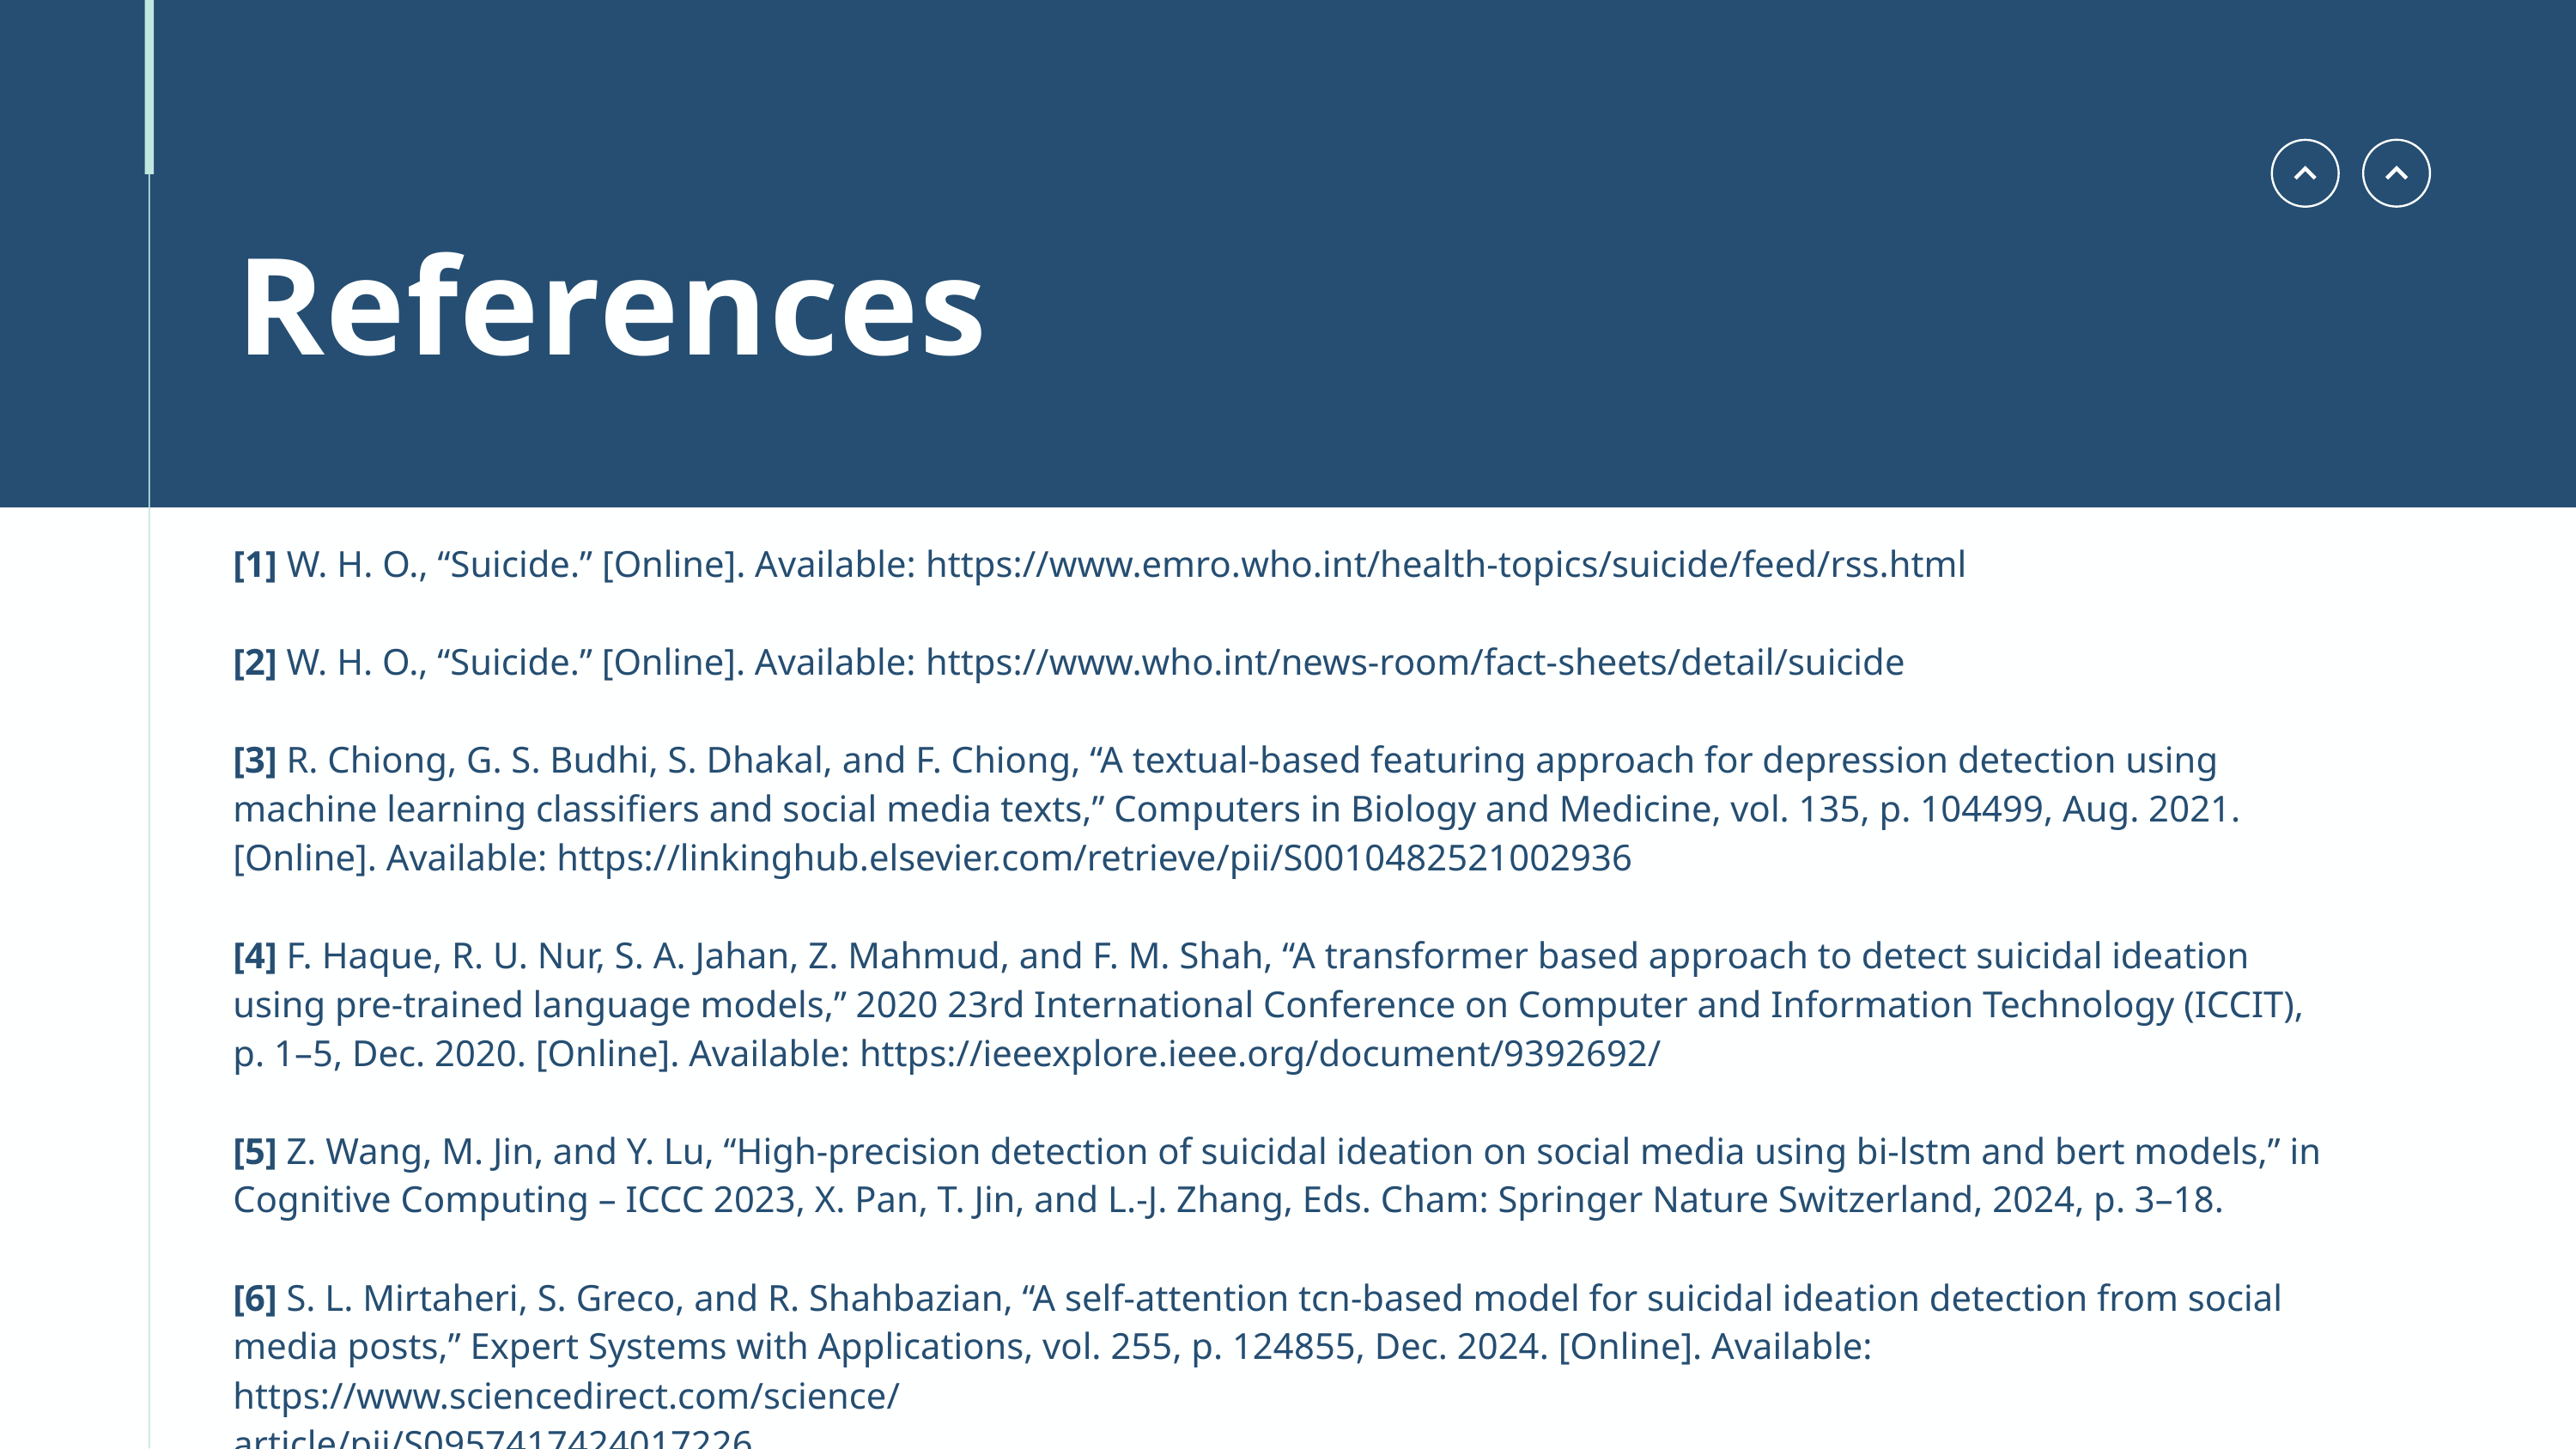

References
[1] W. H. O., “Suicide.” [Online]. Available: https://www.emro.who.int/health-topics/suicide/feed/rss.html
[2] W. H. O., “Suicide.” [Online]. Available: https://www.who.int/news-room/fact-sheets/detail/suicide
[3] R. Chiong, G. S. Budhi, S. Dhakal, and F. Chiong, “A textual-based featuring approach for depression detection using machine learning classifiers and social media texts,” Computers in Biology and Medicine, vol. 135, p. 104499, Aug. 2021. [Online]. Available: https://linkinghub.elsevier.com/retrieve/pii/S0010482521002936
[4] F. Haque, R. U. Nur, S. A. Jahan, Z. Mahmud, and F. M. Shah, “A transformer based approach to detect suicidal ideation using pre-trained language models,” 2020 23rd International Conference on Computer and Information Technology (ICCIT), p. 1–5, Dec. 2020. [Online]. Available: https://ieeexplore.ieee.org/document/9392692/
[5] Z. Wang, M. Jin, and Y. Lu, “High-precision detection of suicidal ideation on social media using bi-lstm and bert models,” in Cognitive Computing – ICCC 2023, X. Pan, T. Jin, and L.-J. Zhang, Eds. Cham: Springer Nature Switzerland, 2024, p. 3–18.
[6] S. L. Mirtaheri, S. Greco, and R. Shahbazian, “A self-attention tcn-based model for suicidal ideation detection from social media posts,” Expert Systems with Applications, vol. 255, p. 124855, Dec. 2024. [Online]. Available: https://www.sciencedirect.com/science/
article/pii/S0957417424017226
[7] “Reddit dataset.” [Online]. Available: https://www.kaggle.com/datasets/nikhileswarkomati/suicide-watch